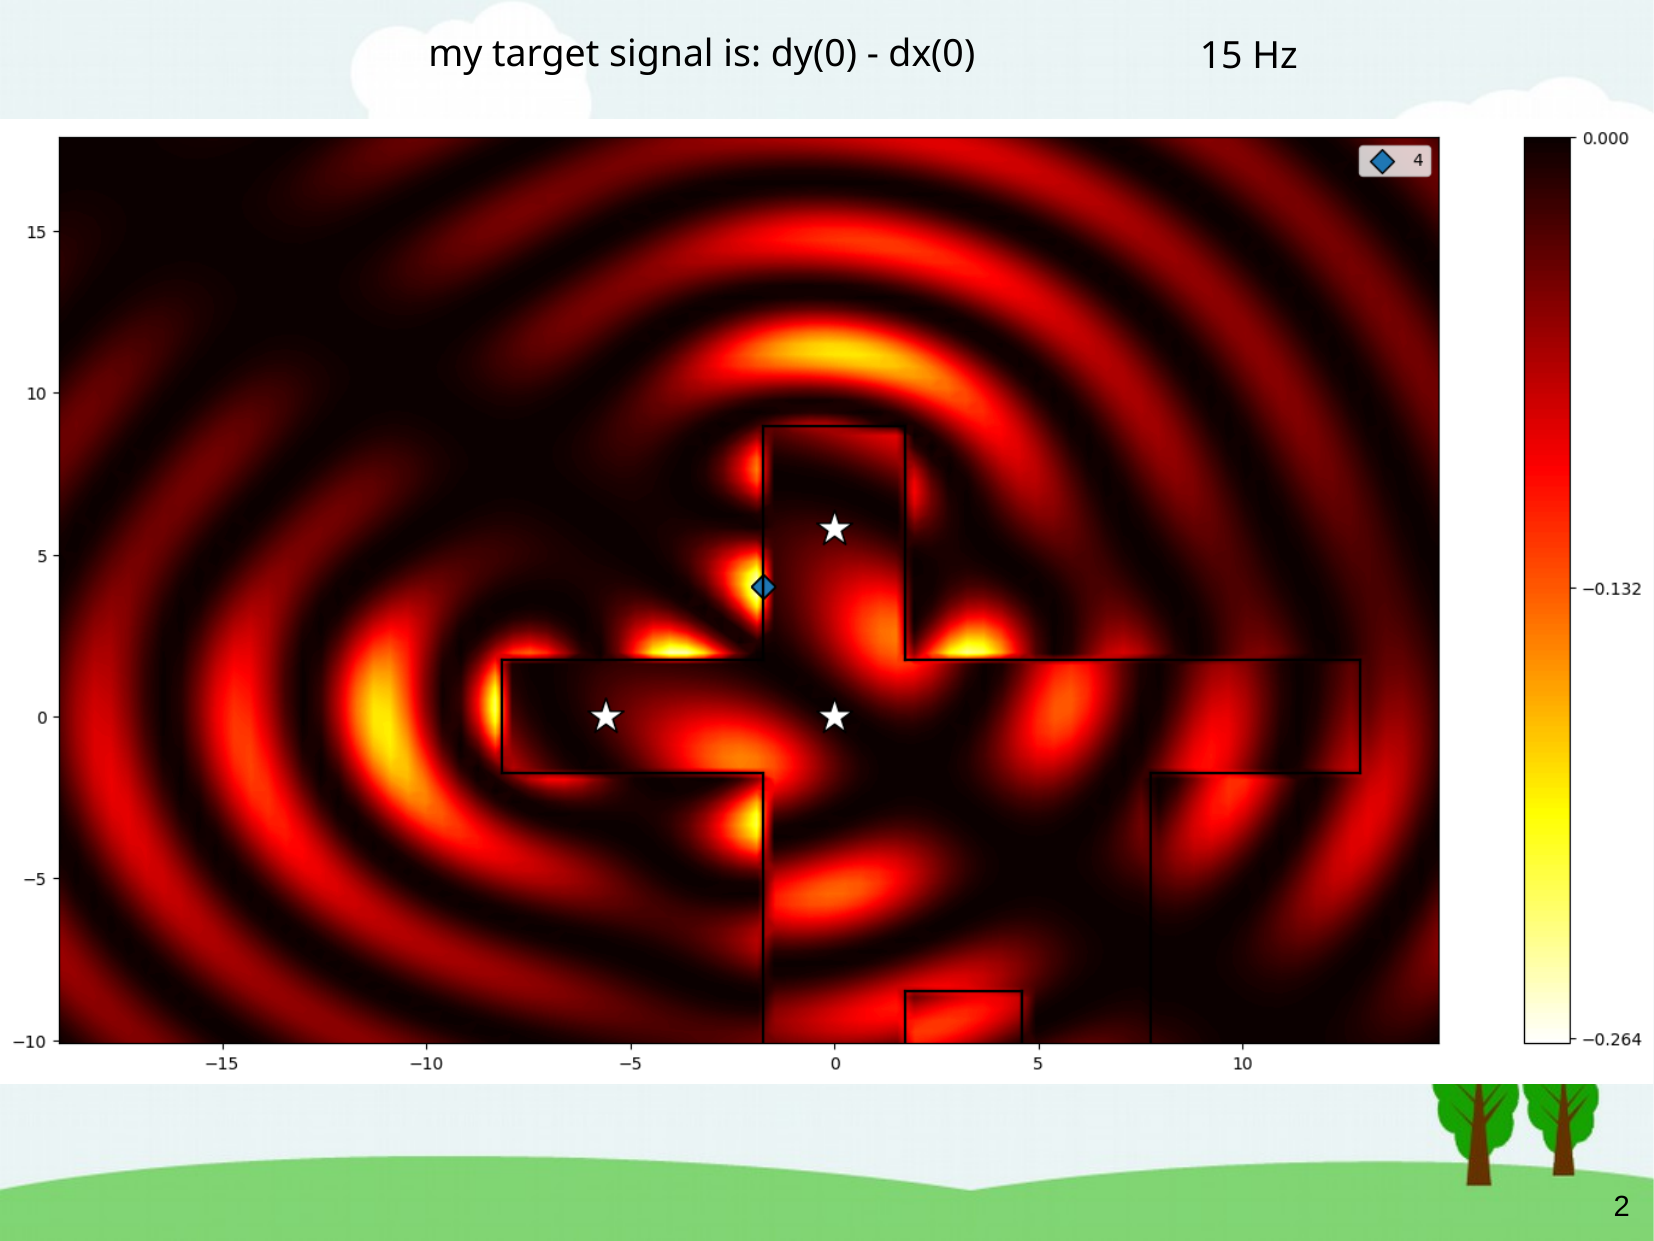

my target signal is: dy(0) - dx(0)
15 Hz
2